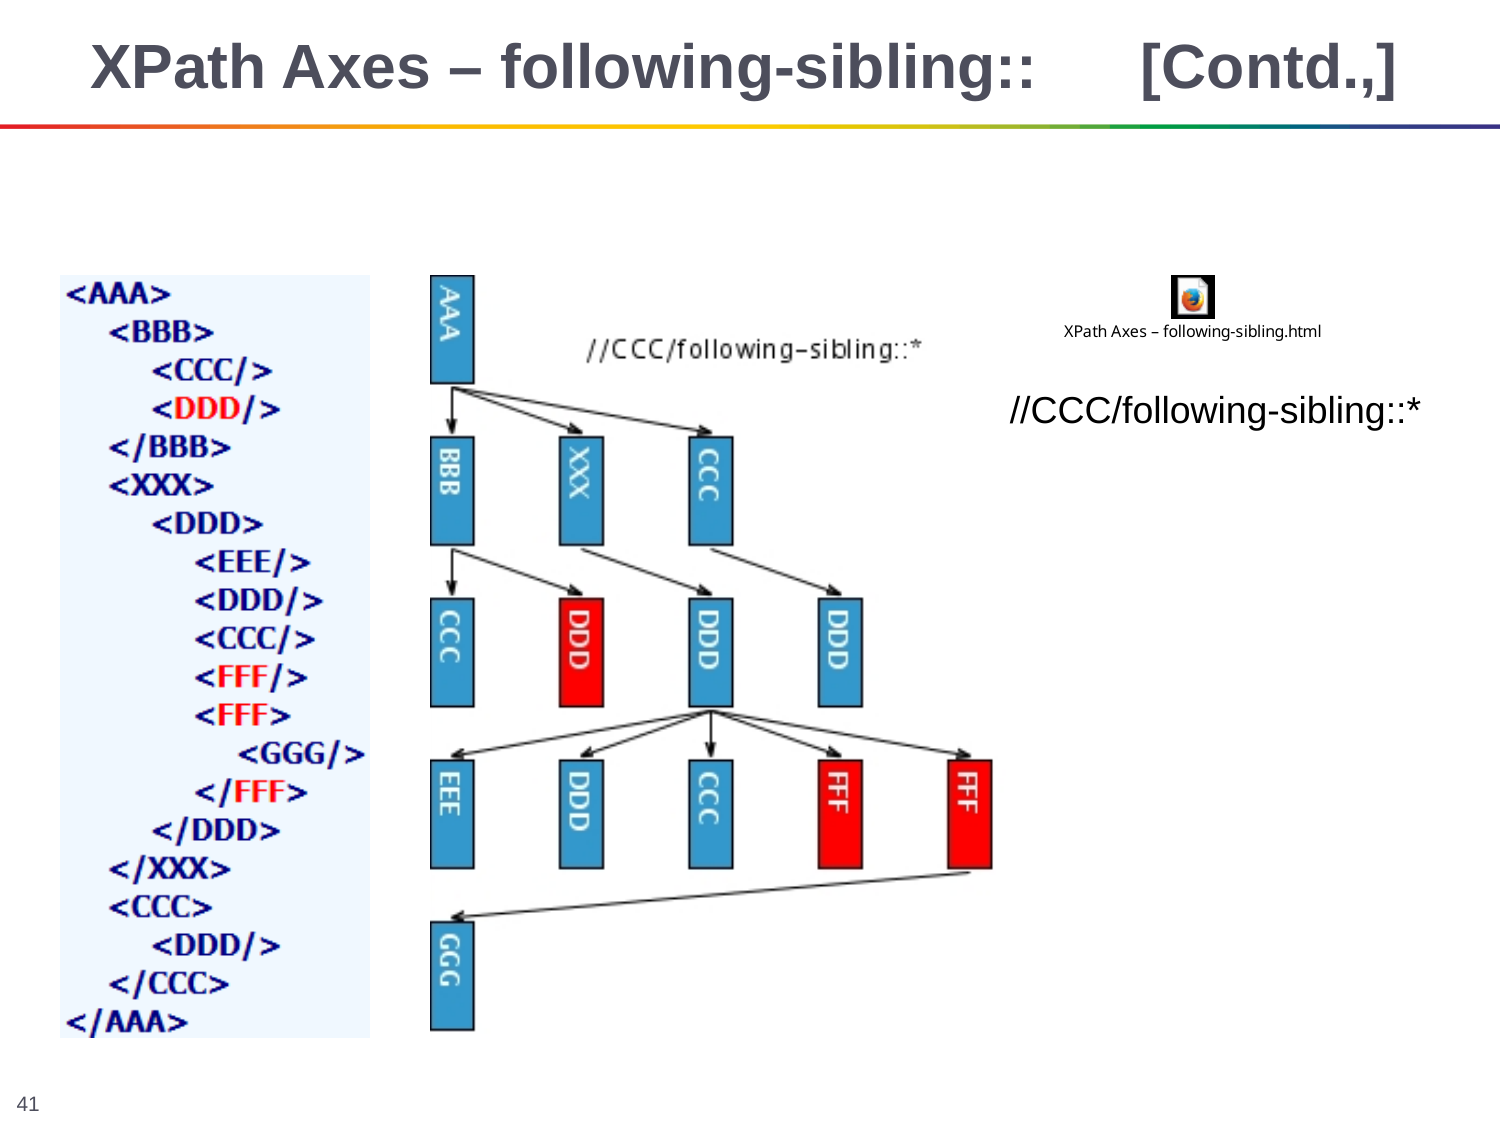

# XPath Axes – following-sibling:: [Contd.,]
//CCC/following-sibling::*